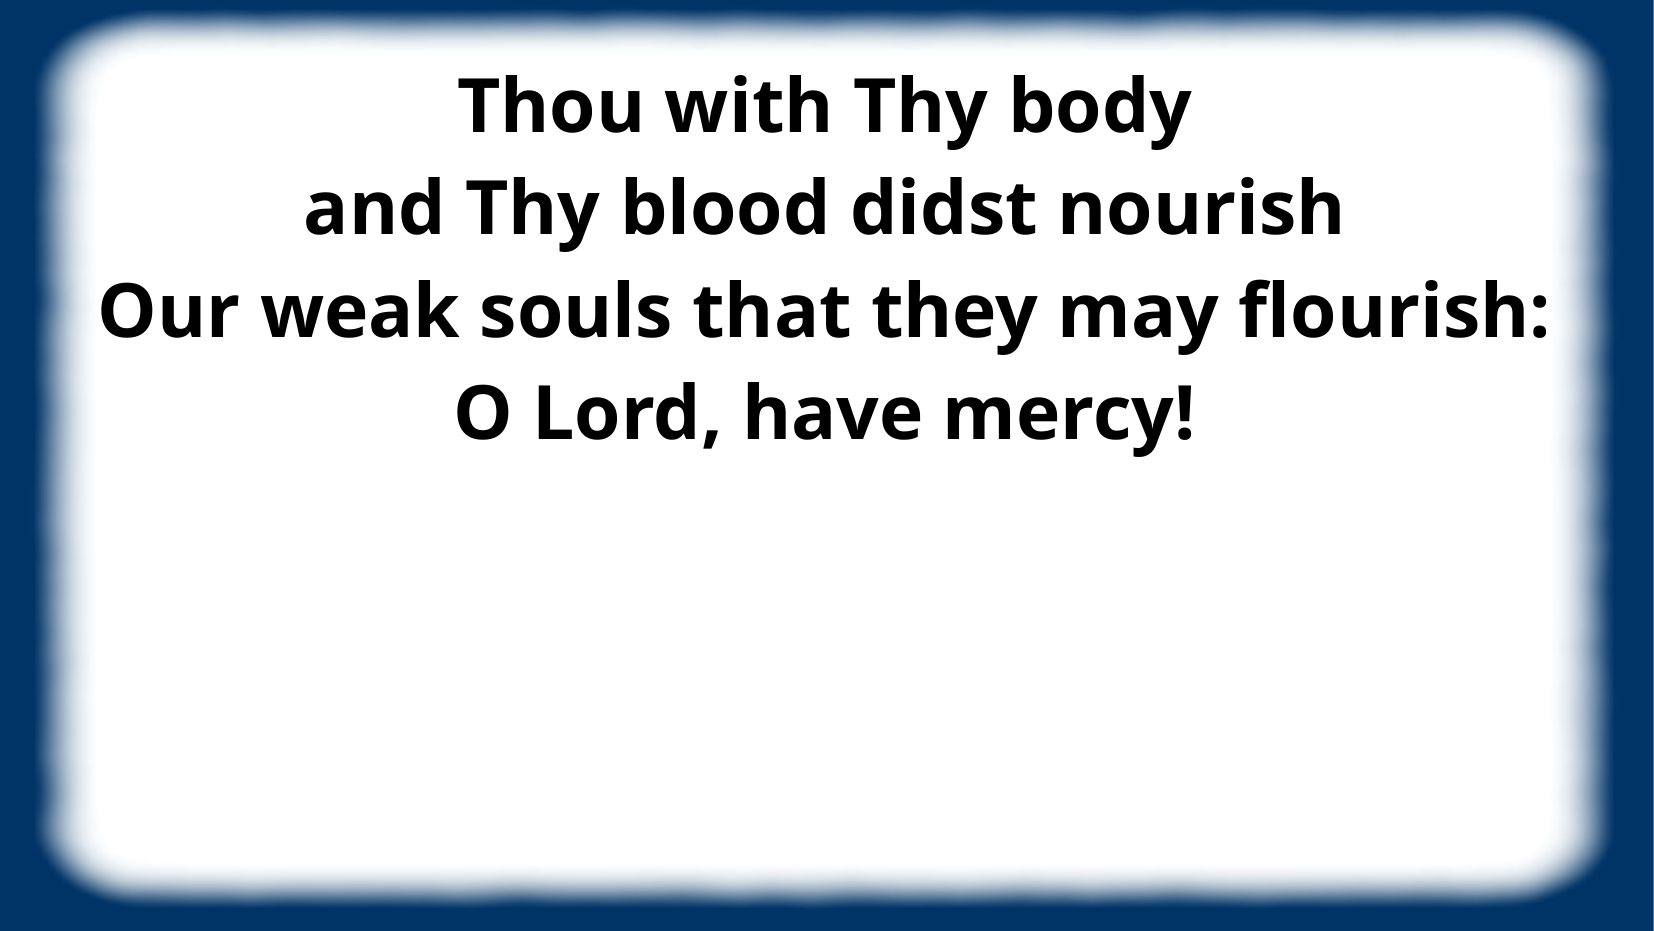

Thou with Thy body
and Thy blood didst nourish
Our weak souls that they may flourish:
O Lord, have mercy!